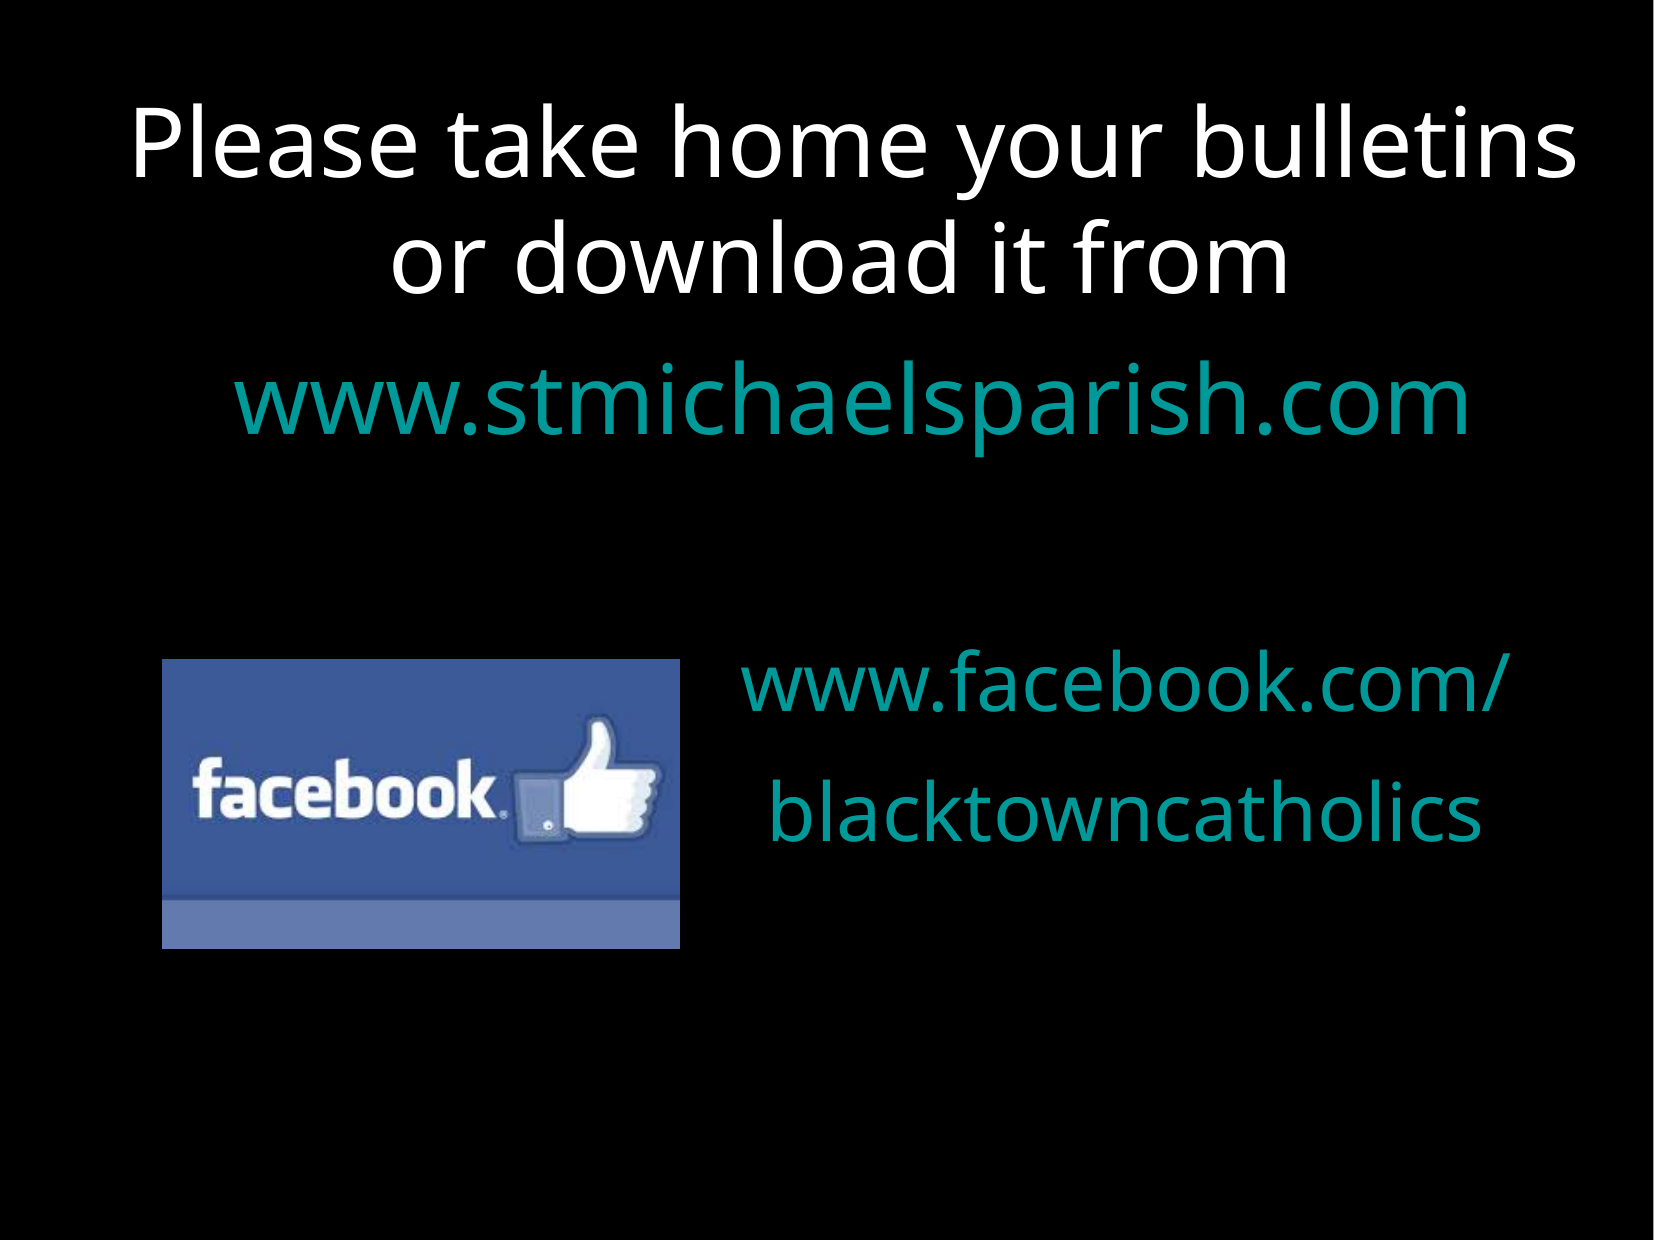

# Please take home your bulletins or download it from
www.stmichaelsparish.com
www.facebook.com/
blacktowncatholics